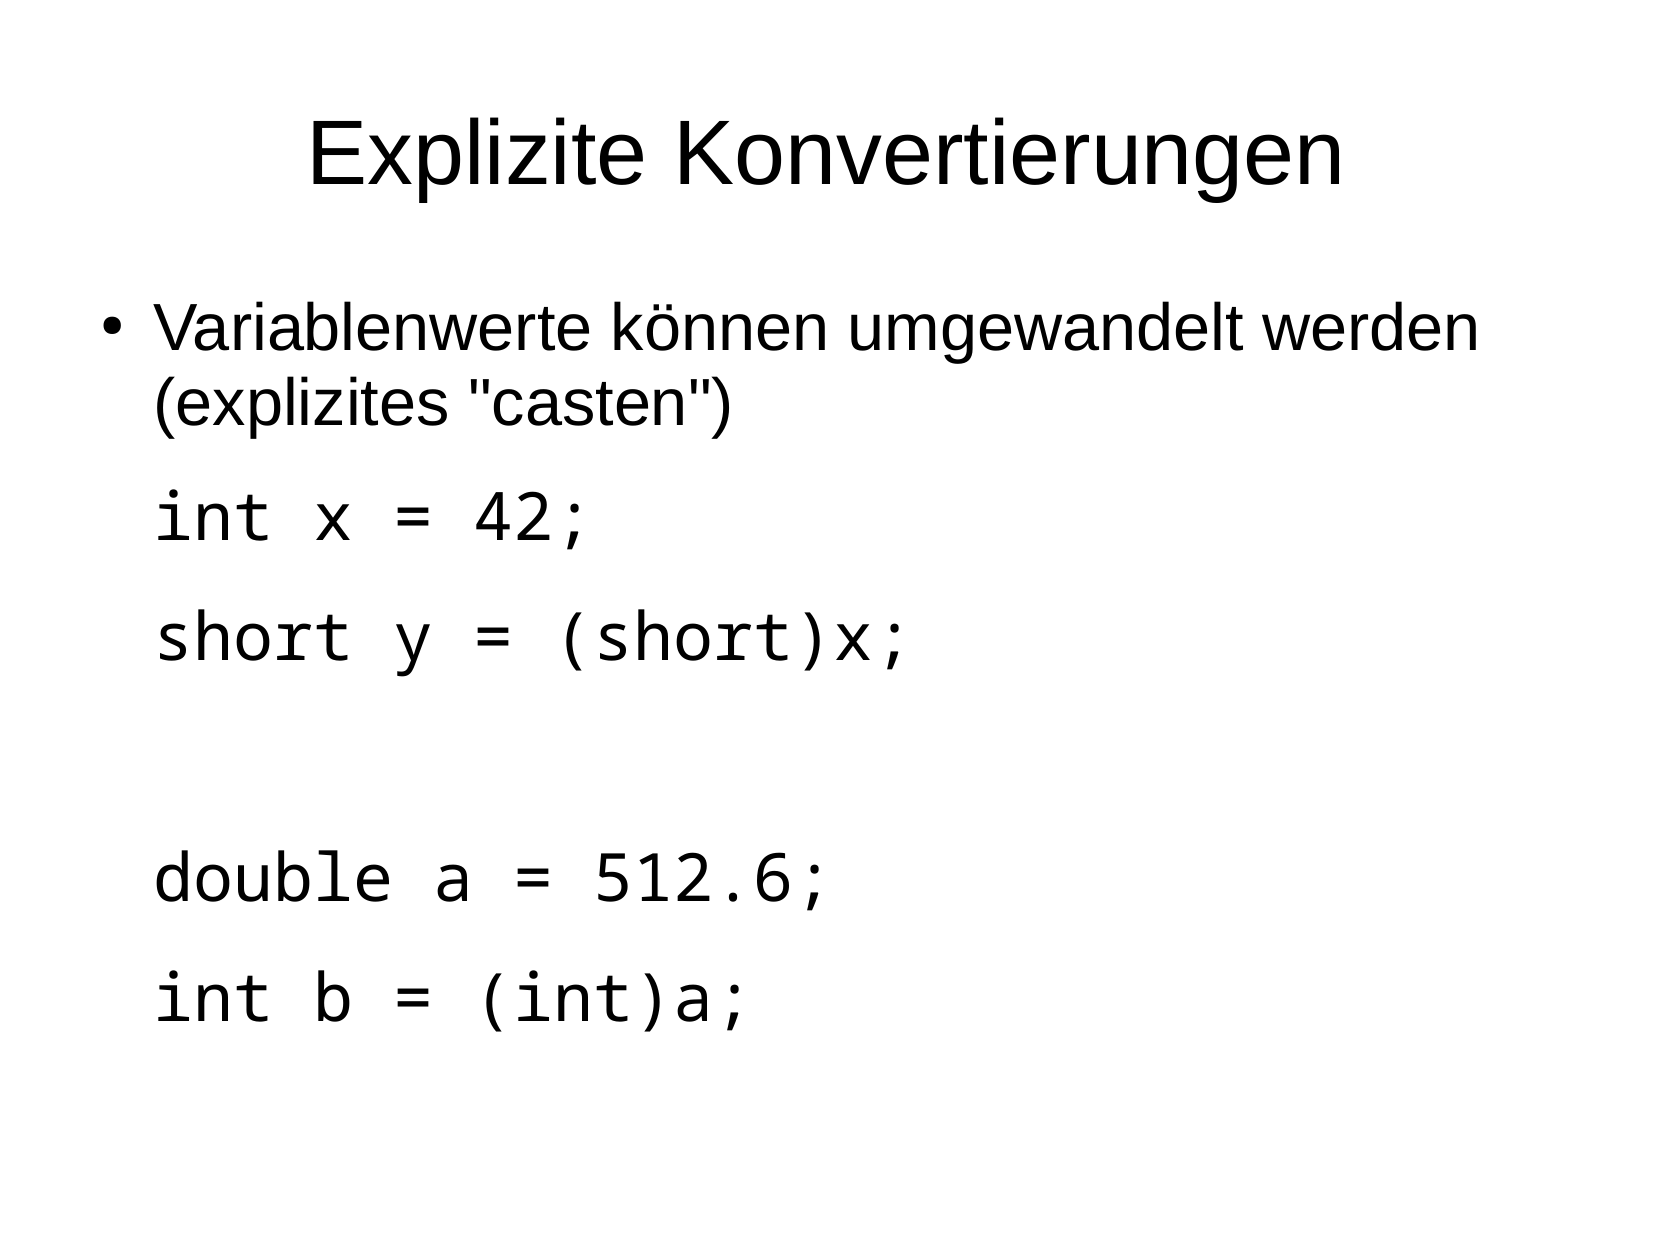

# Explizite Konvertierungen
Variablenwerte können umgewandelt werden (explizites "casten")
int x = 42;
short y = (short)x;
double a = 512.6;
int b = (int)a;